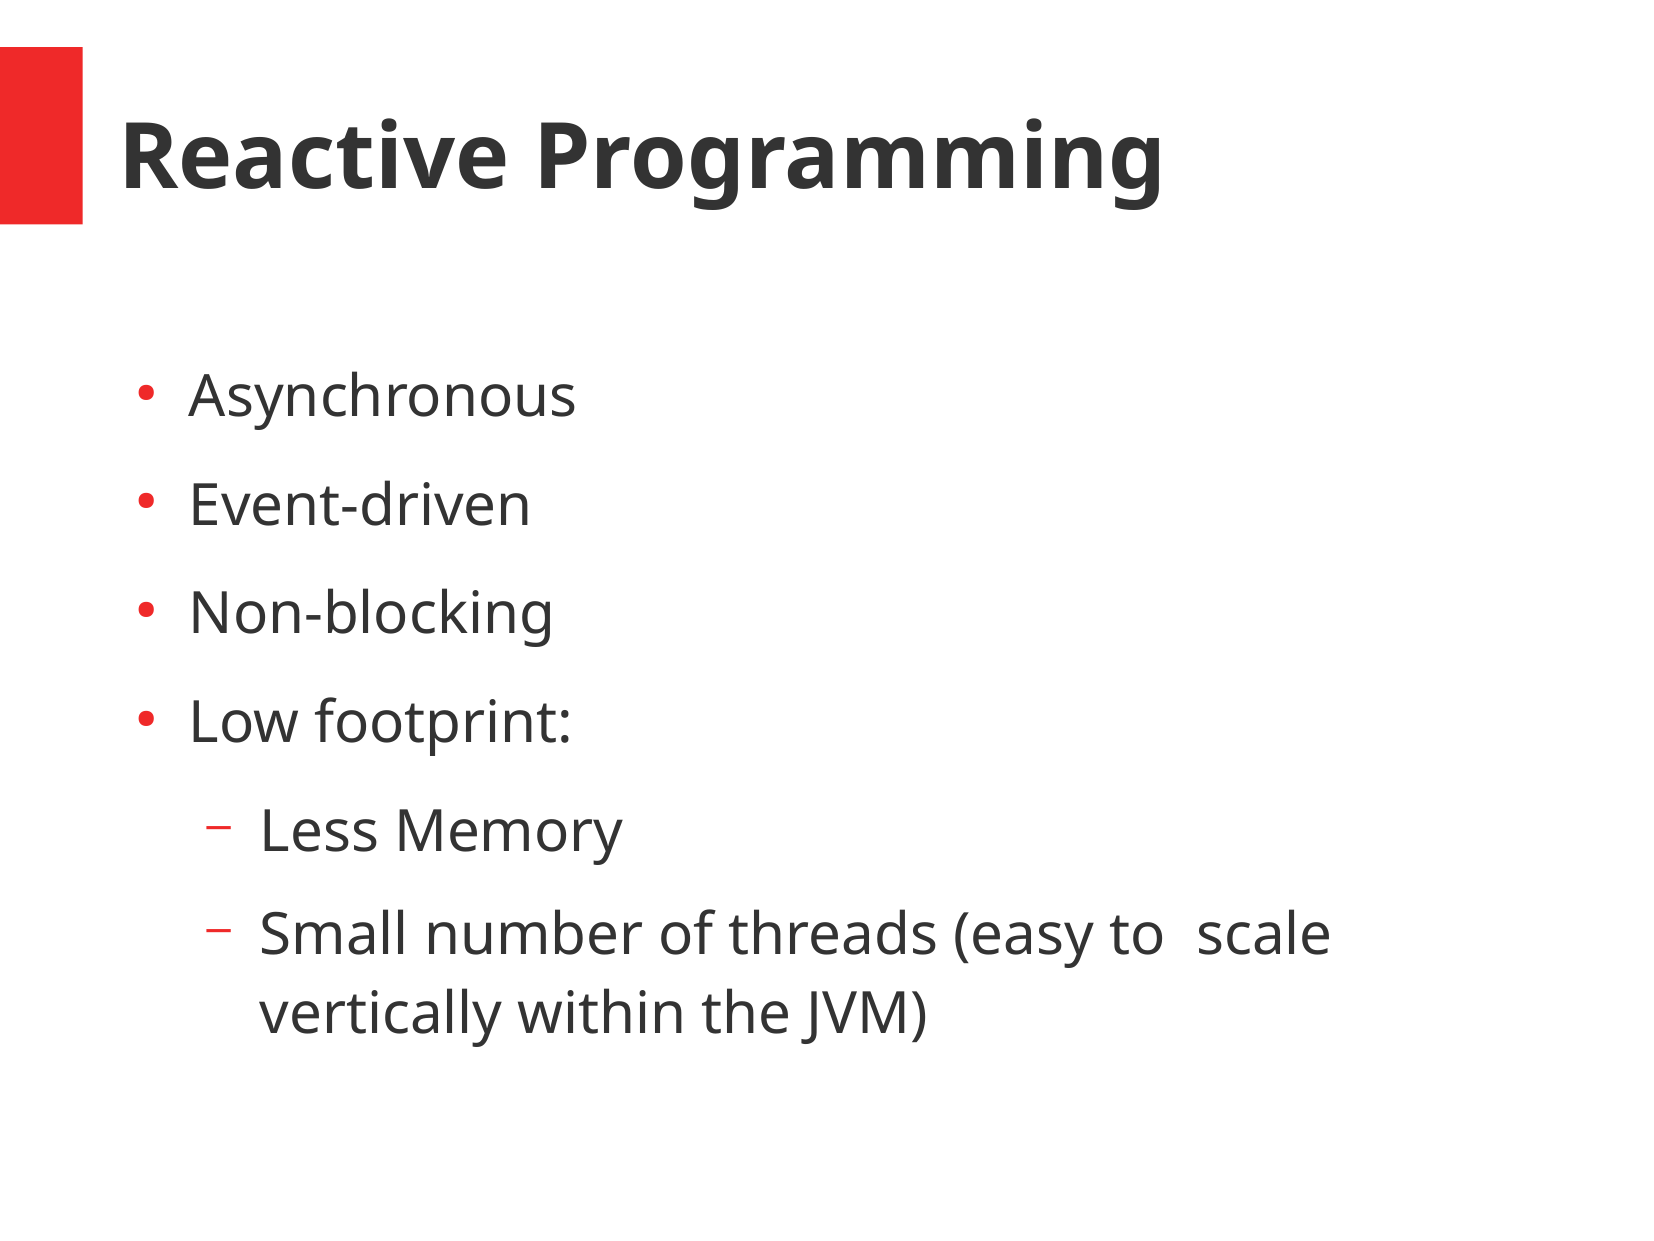

# Reactive Programming
Asynchronous
Event-driven
Non-blocking
Low footprint:
Less Memory
Small number of threads (easy to scale vertically within the JVM)